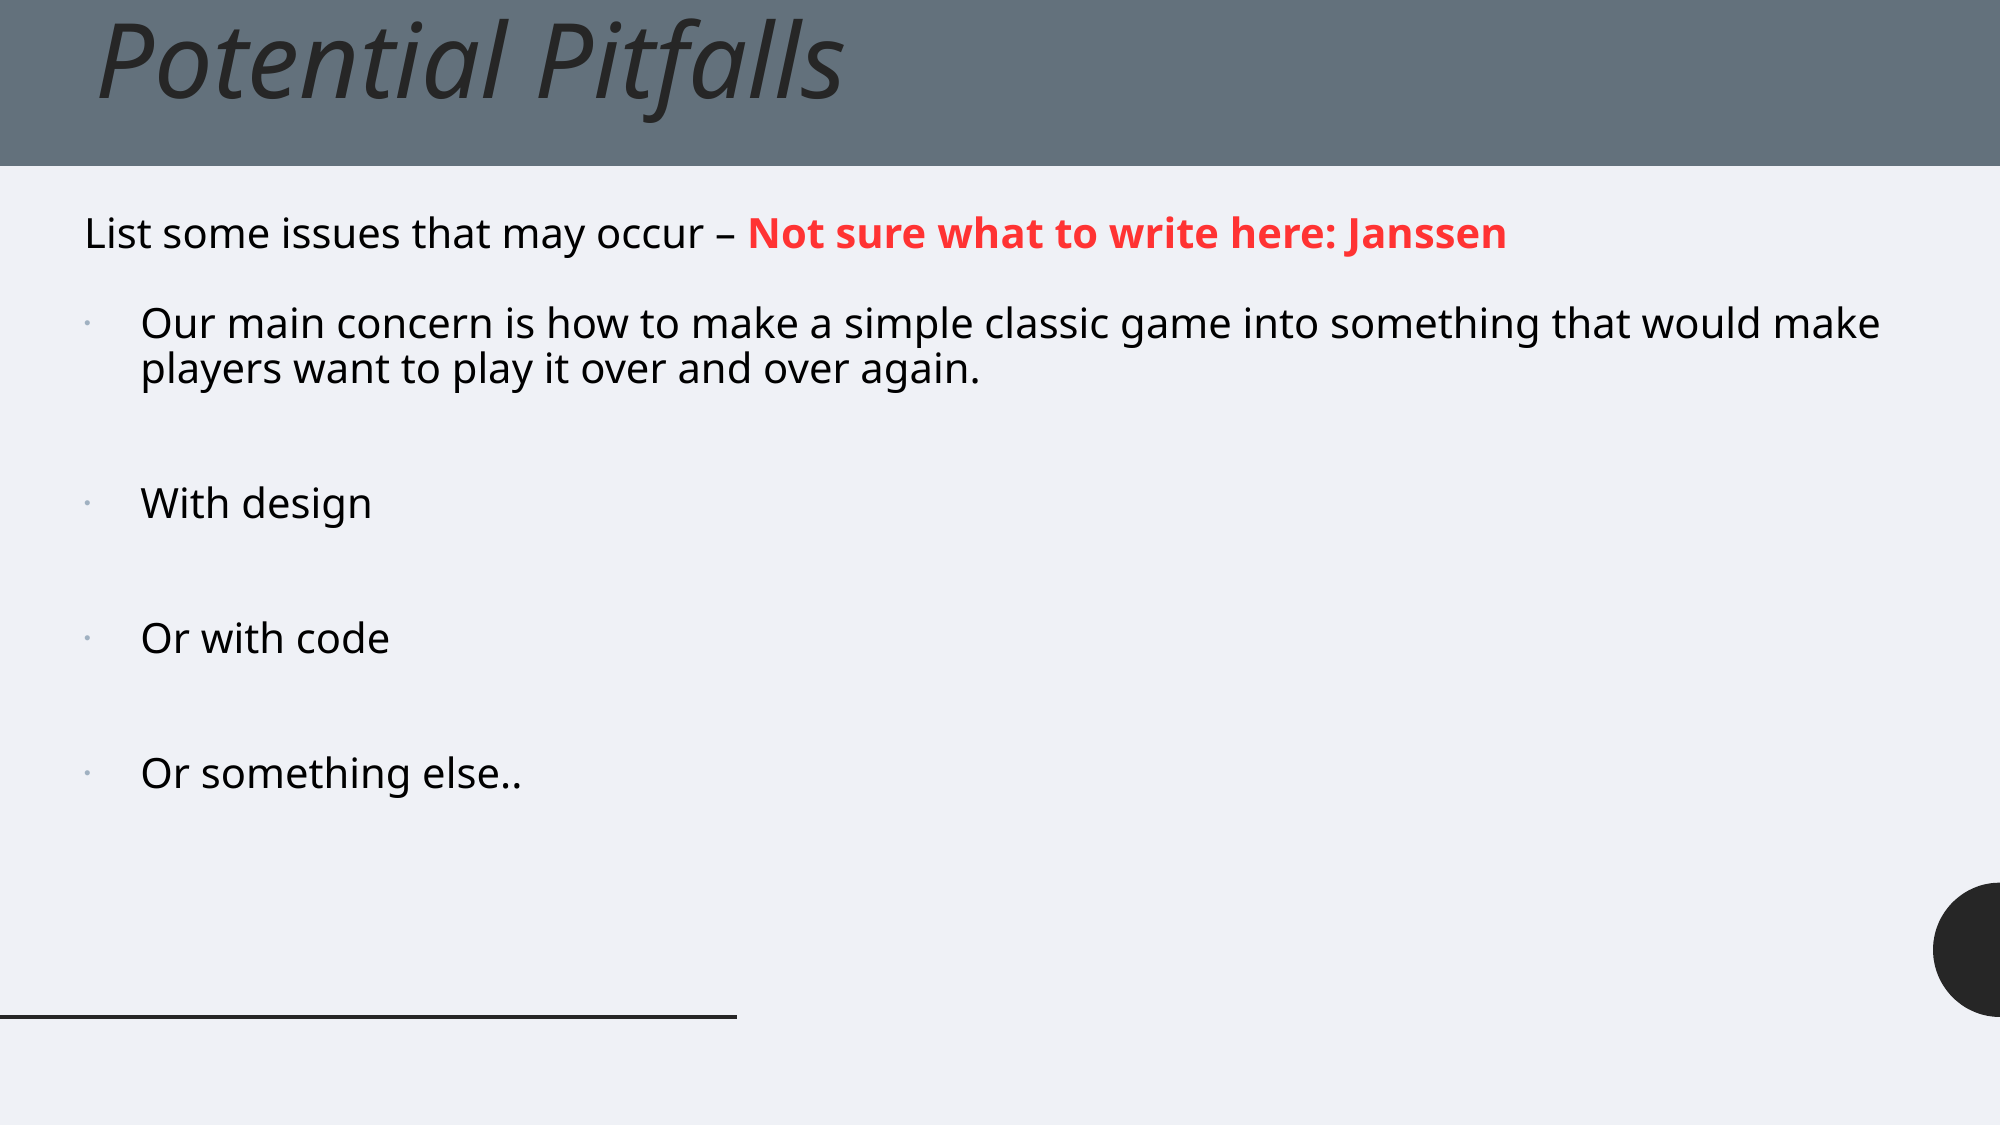

# Potential Pitfalls
List some issues that may occur – Not sure what to write here: Janssen
Our main concern is how to make a simple classic game into something that would make players want to play it over and over again.
With design
Or with code
Or something else..